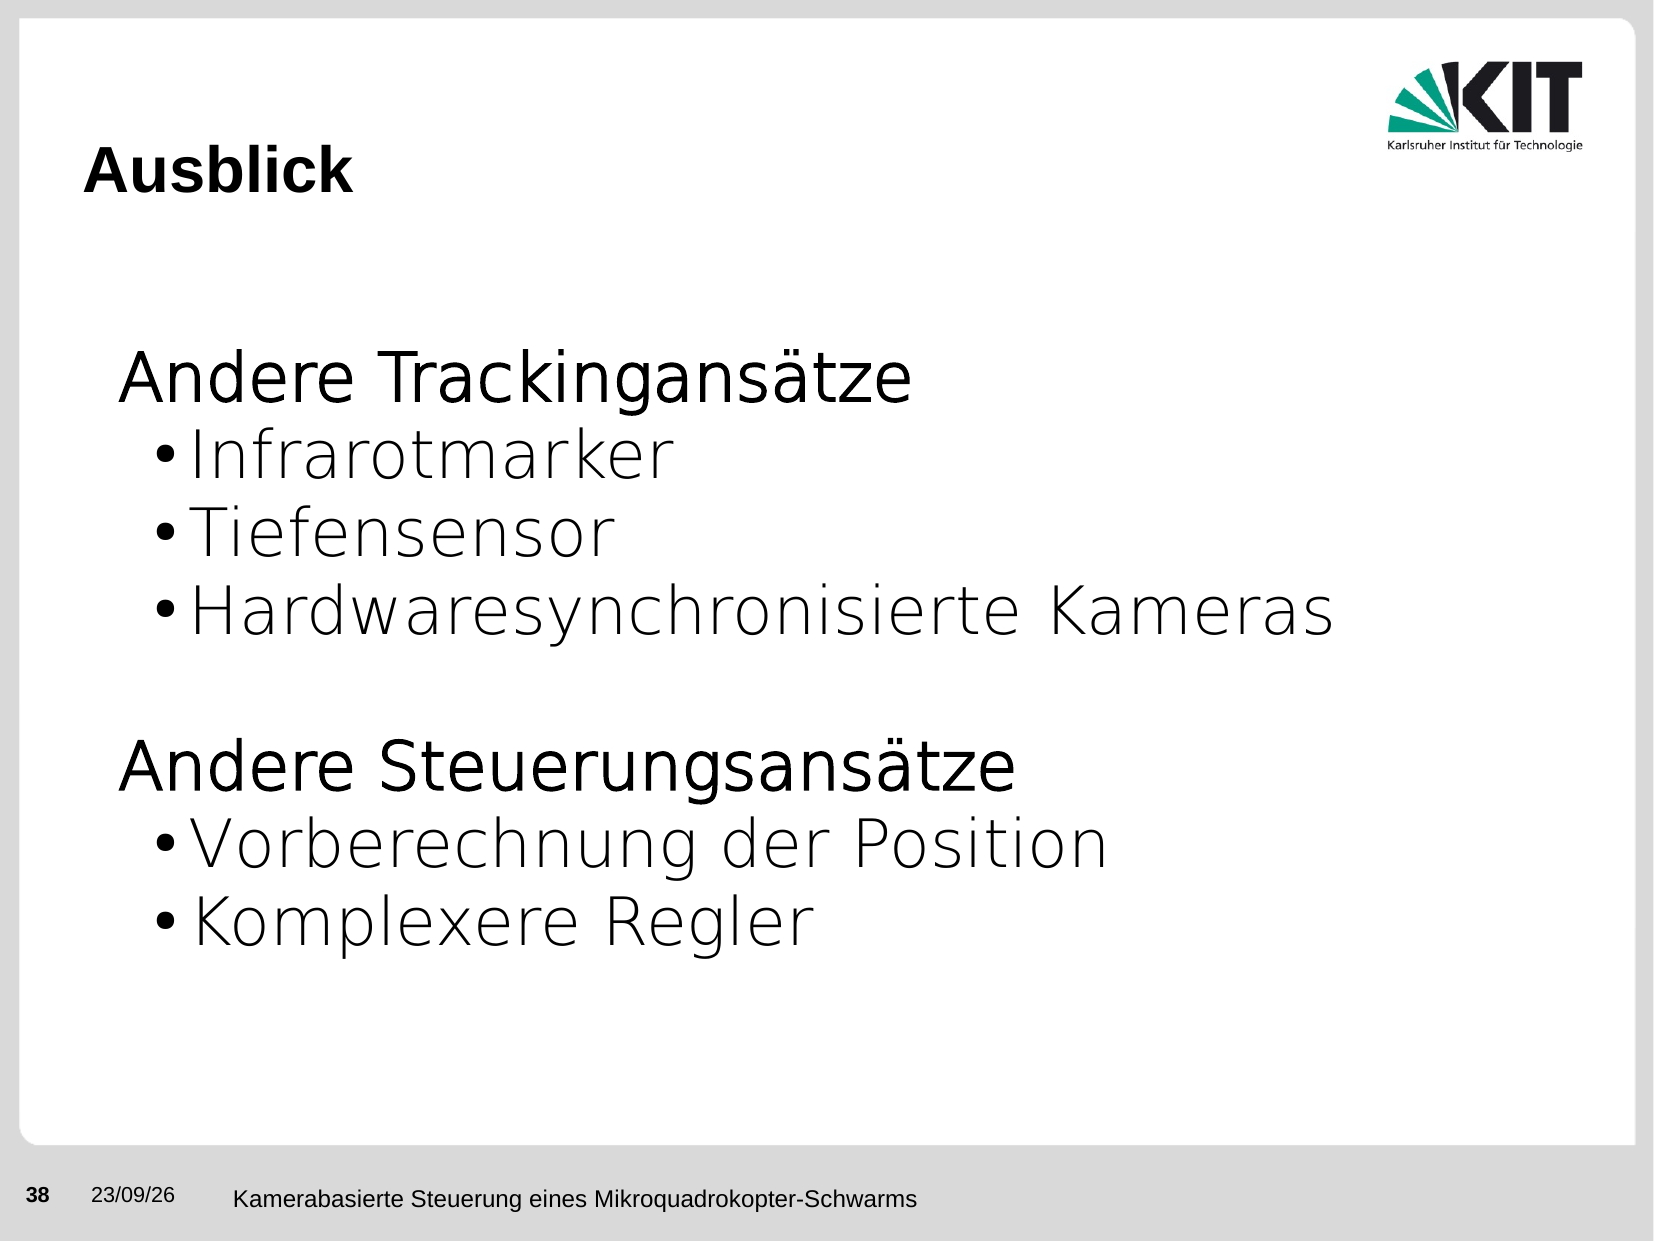

# Ausblick
Andere Trackingansätze
Infrarotmarker
Tiefensensor
Hardwaresynchronisierte Kameras
Andere Steuerungsansätze
Vorberechnung der Position
Komplexere Regler